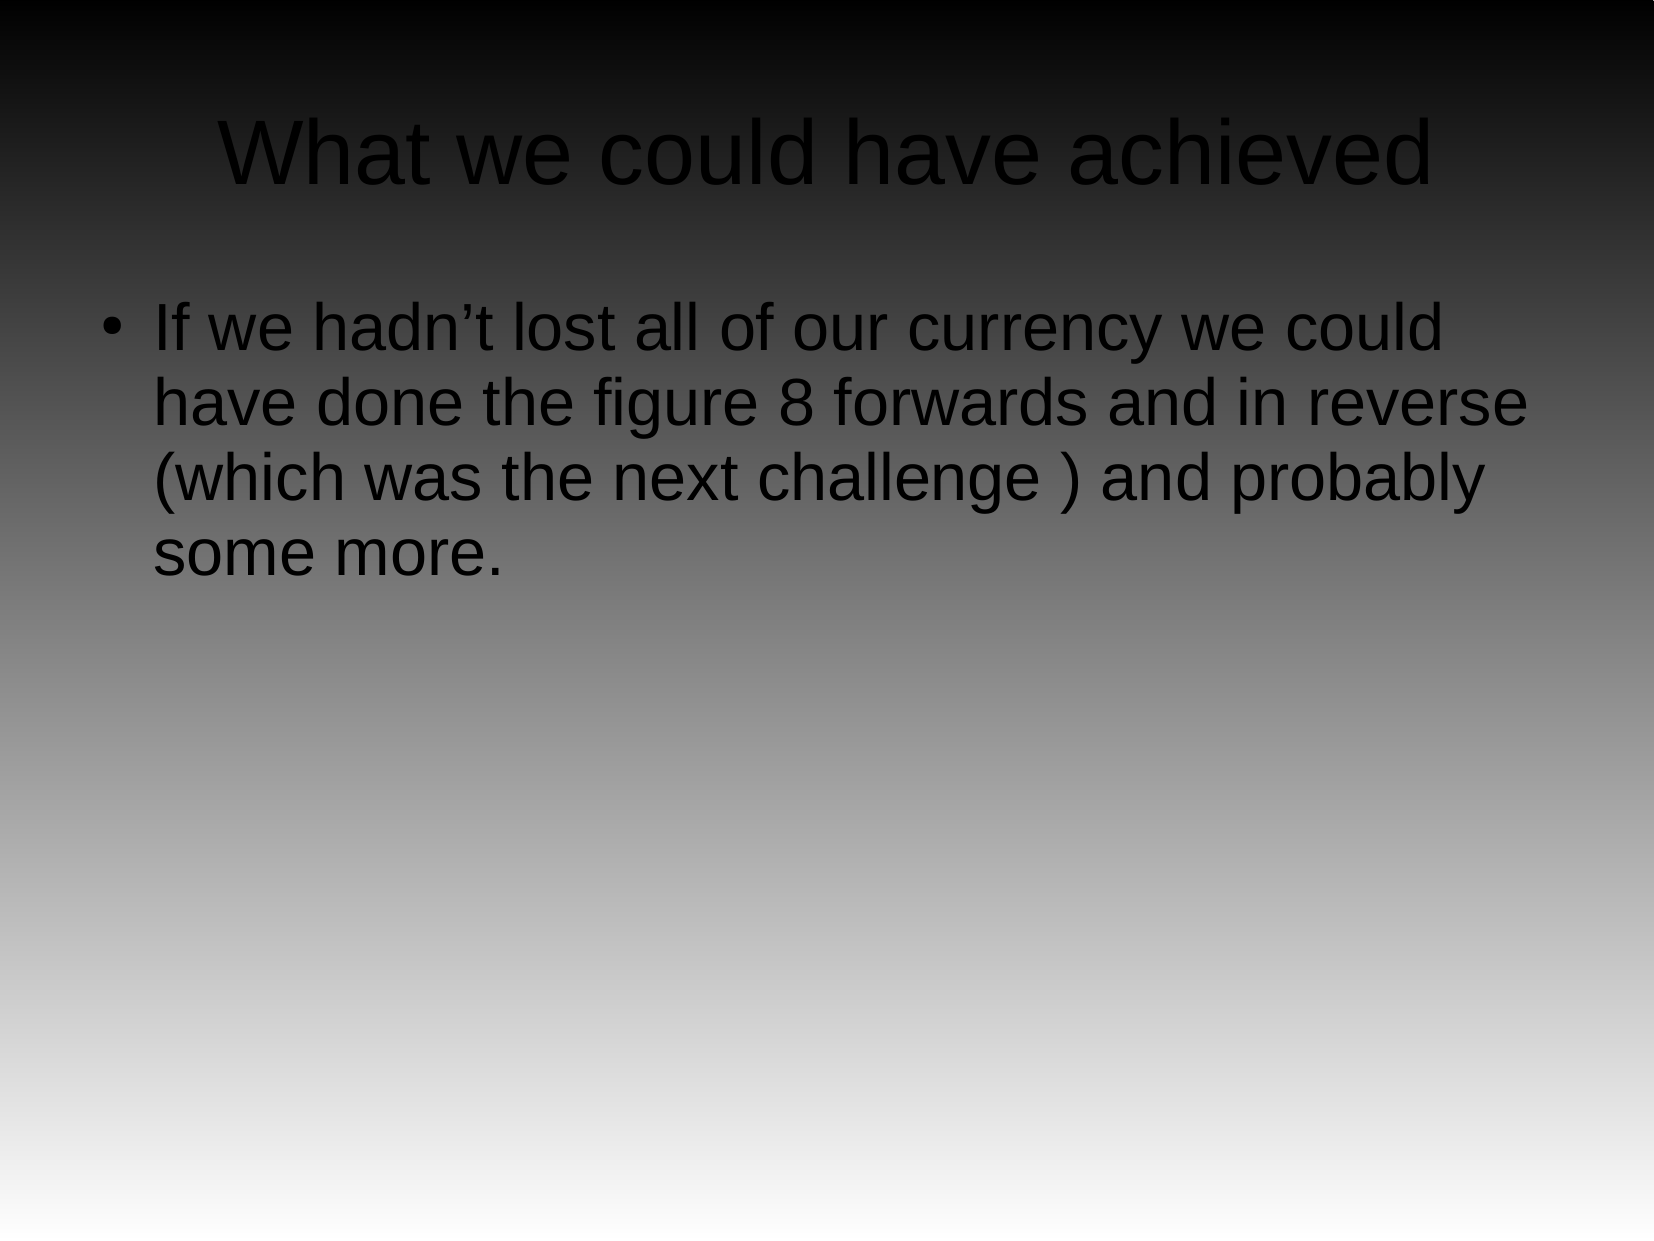

# What we could have achieved
If we hadn’t lost all of our currency we could have done the figure 8 forwards and in reverse (which was the next challenge ) and probably some more.